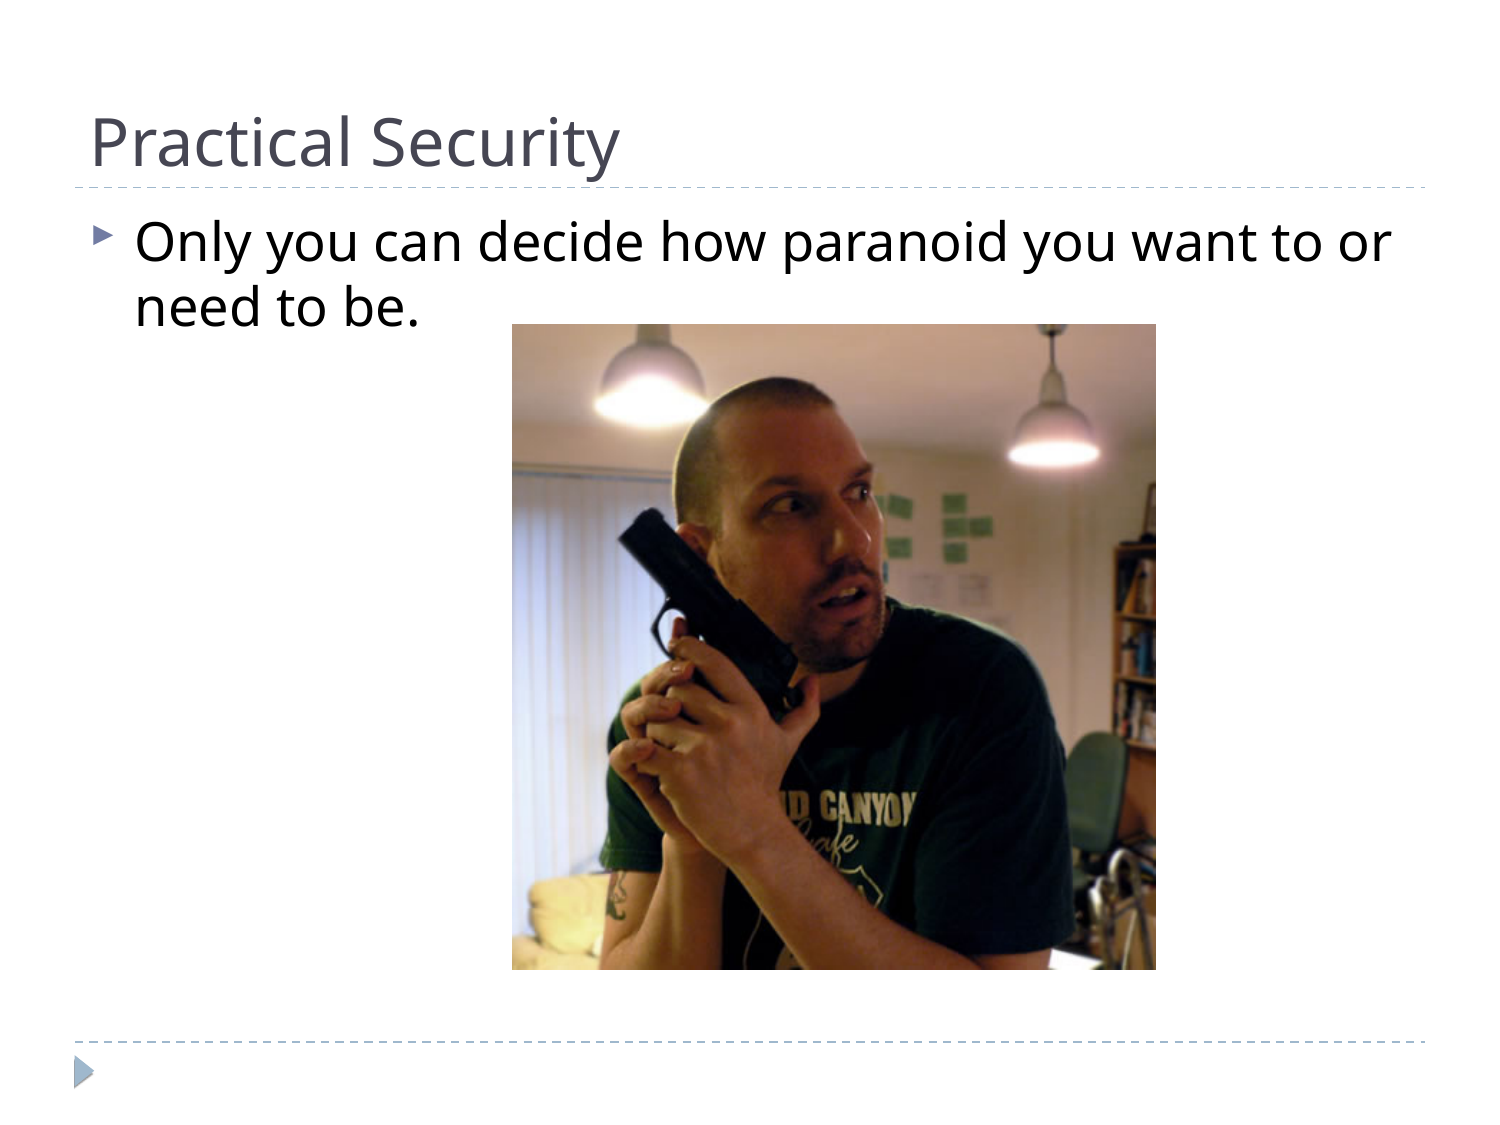

# Practical Security
Only you can decide how paranoid you want to or need to be.